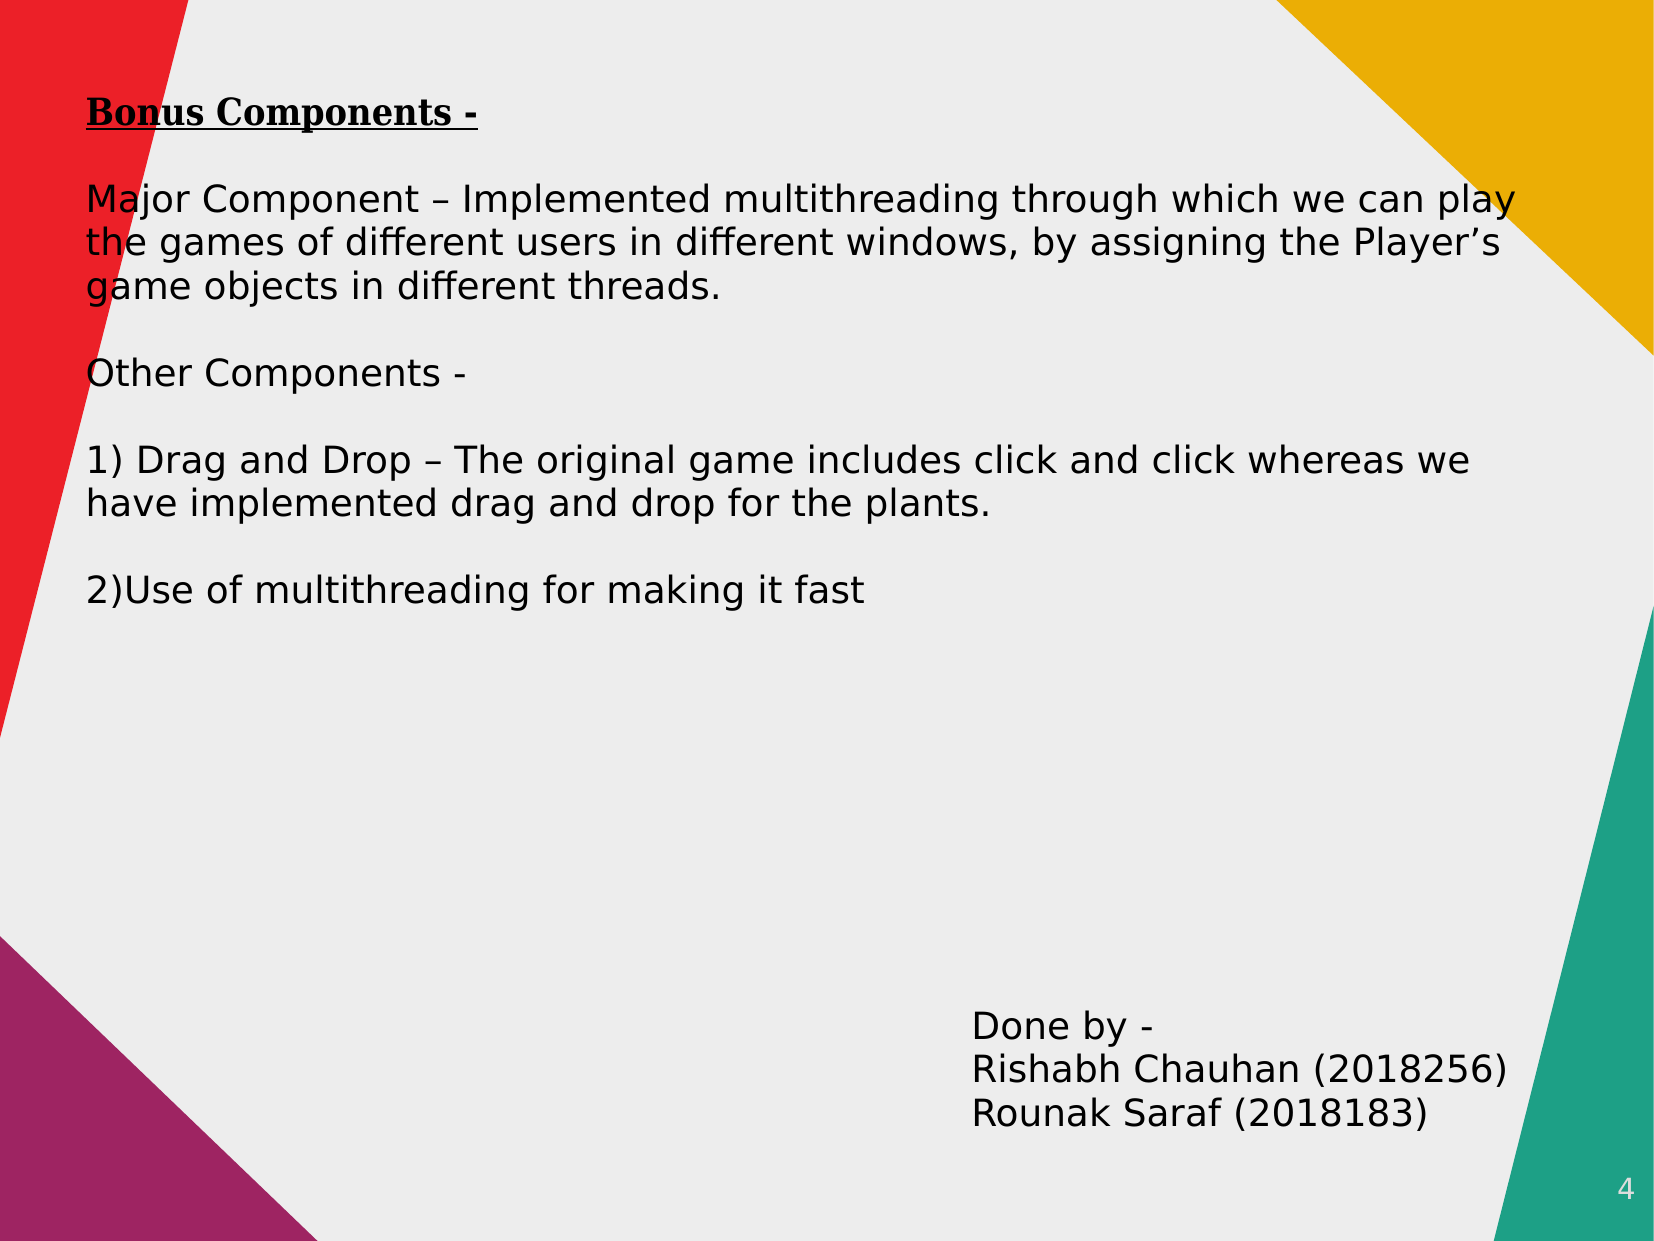

Bonus Components -
Major Component – Implemented multithreading through which we can play the games of different users in different windows, by assigning the Player’s game objects in different threads.
Other Components -
1) Drag and Drop – The original game includes click and click whereas we have implemented drag and drop for the plants.
2)Use of multithreading for making it fast
												Done by -
												Rishabh Chauhan (2018256)
												Rounak Saraf (2018183)
4